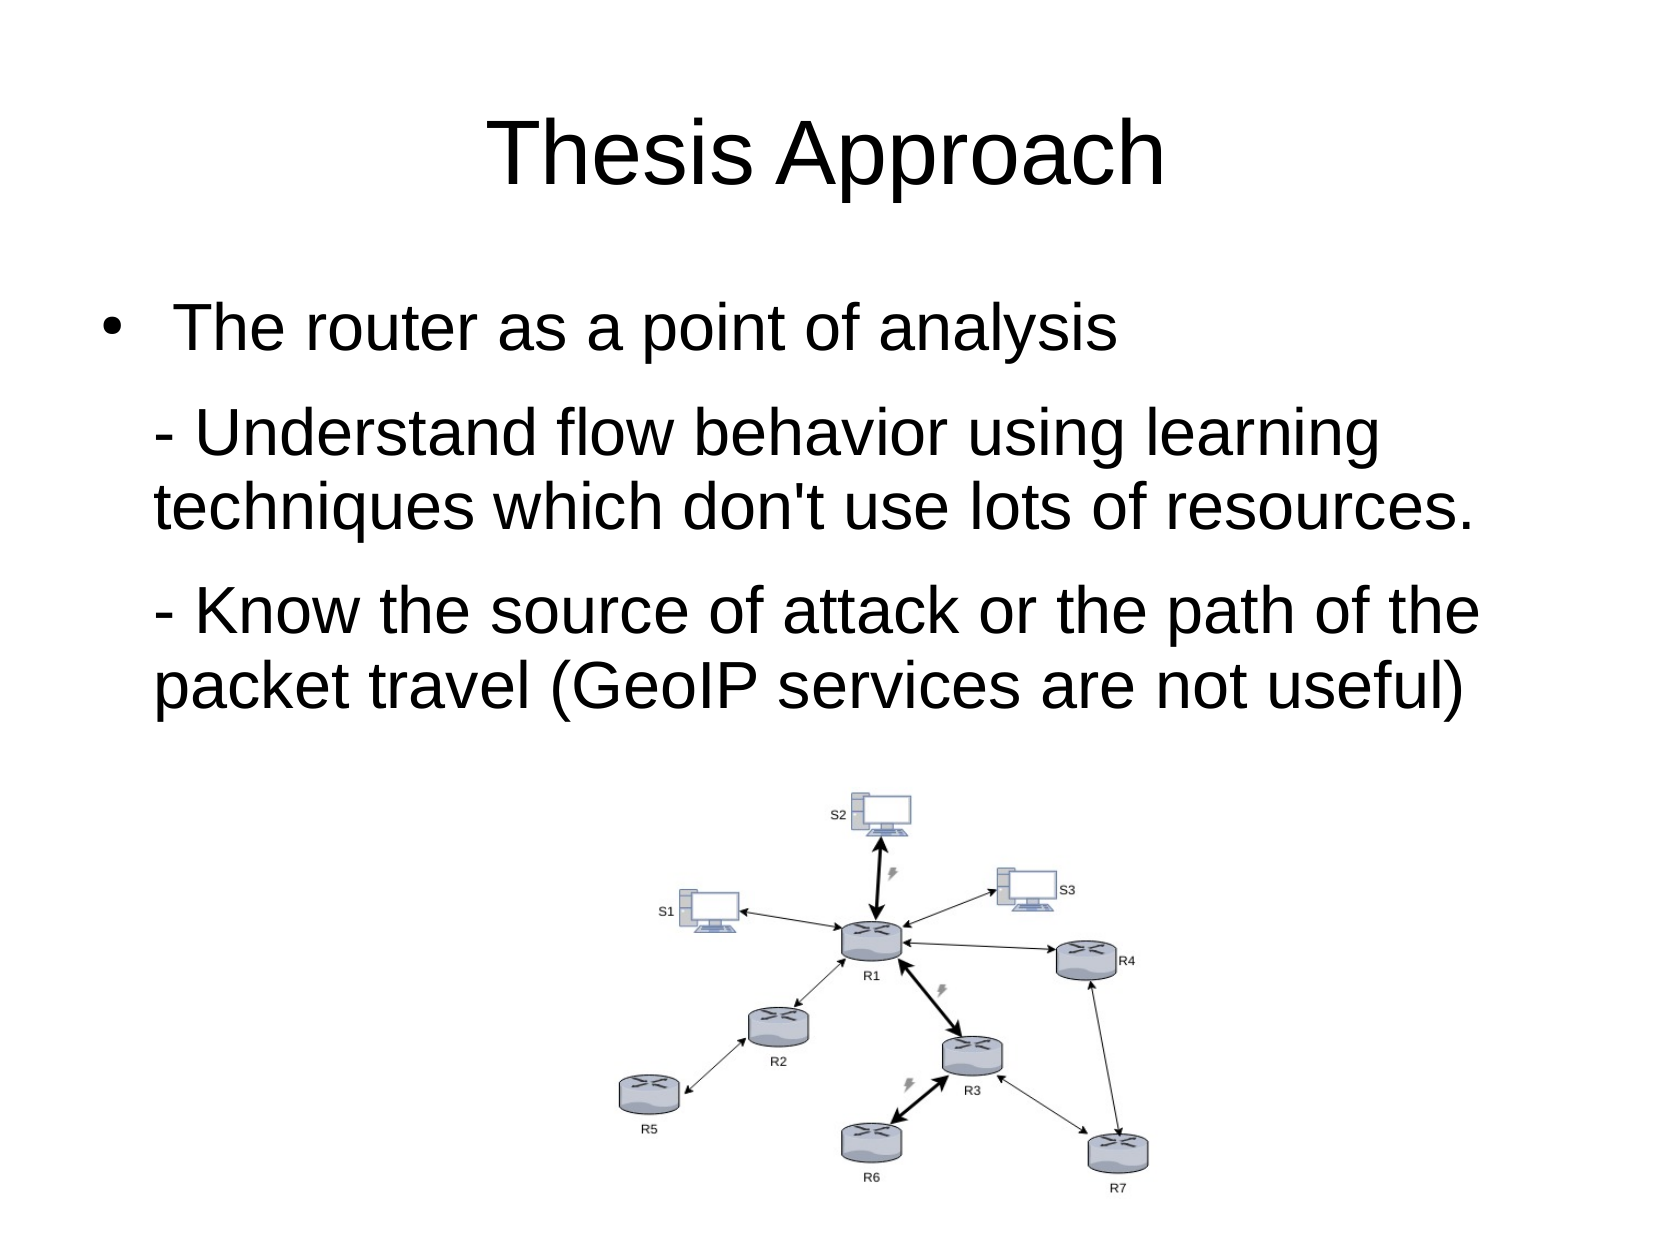

# Thesis Approach
 The router as a point of analysis
- Understand flow behavior using learning techniques which don't use lots of resources.
- Know the source of attack or the path of the packet travel (GeoIP services are not useful)